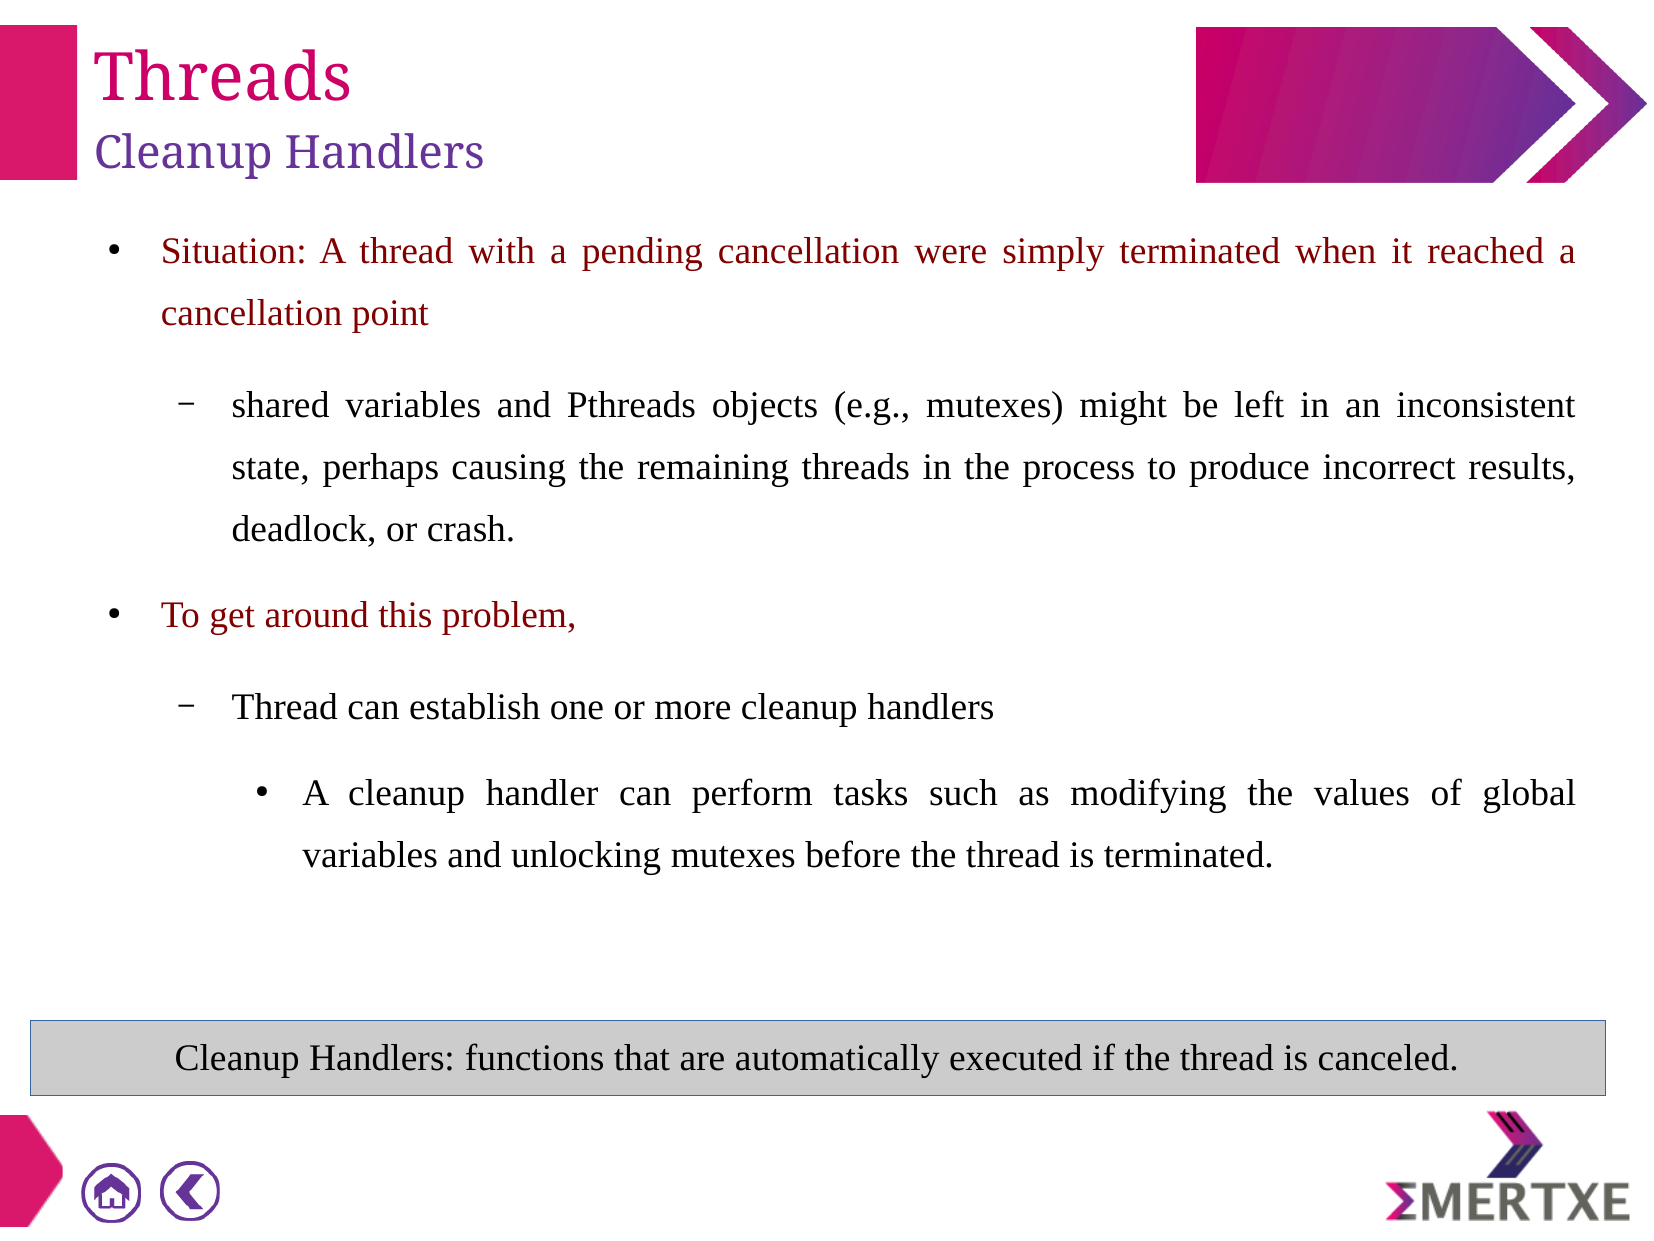

# Threads Cleanup Handlers
Situation: A thread with a pending cancellation were simply terminated when it reached a cancellation point
shared variables and Pthreads objects (e.g., mutexes) might be left in an inconsistent state, perhaps causing the remaining threads in the process to produce incorrect results, deadlock, or crash.
To get around this problem,
Thread can establish one or more cleanup handlers
A cleanup handler can perform tasks such as modifying the values of global variables and unlocking mutexes before the thread is terminated.
Cleanup Handlers: functions that are automatically executed if the thread is canceled.